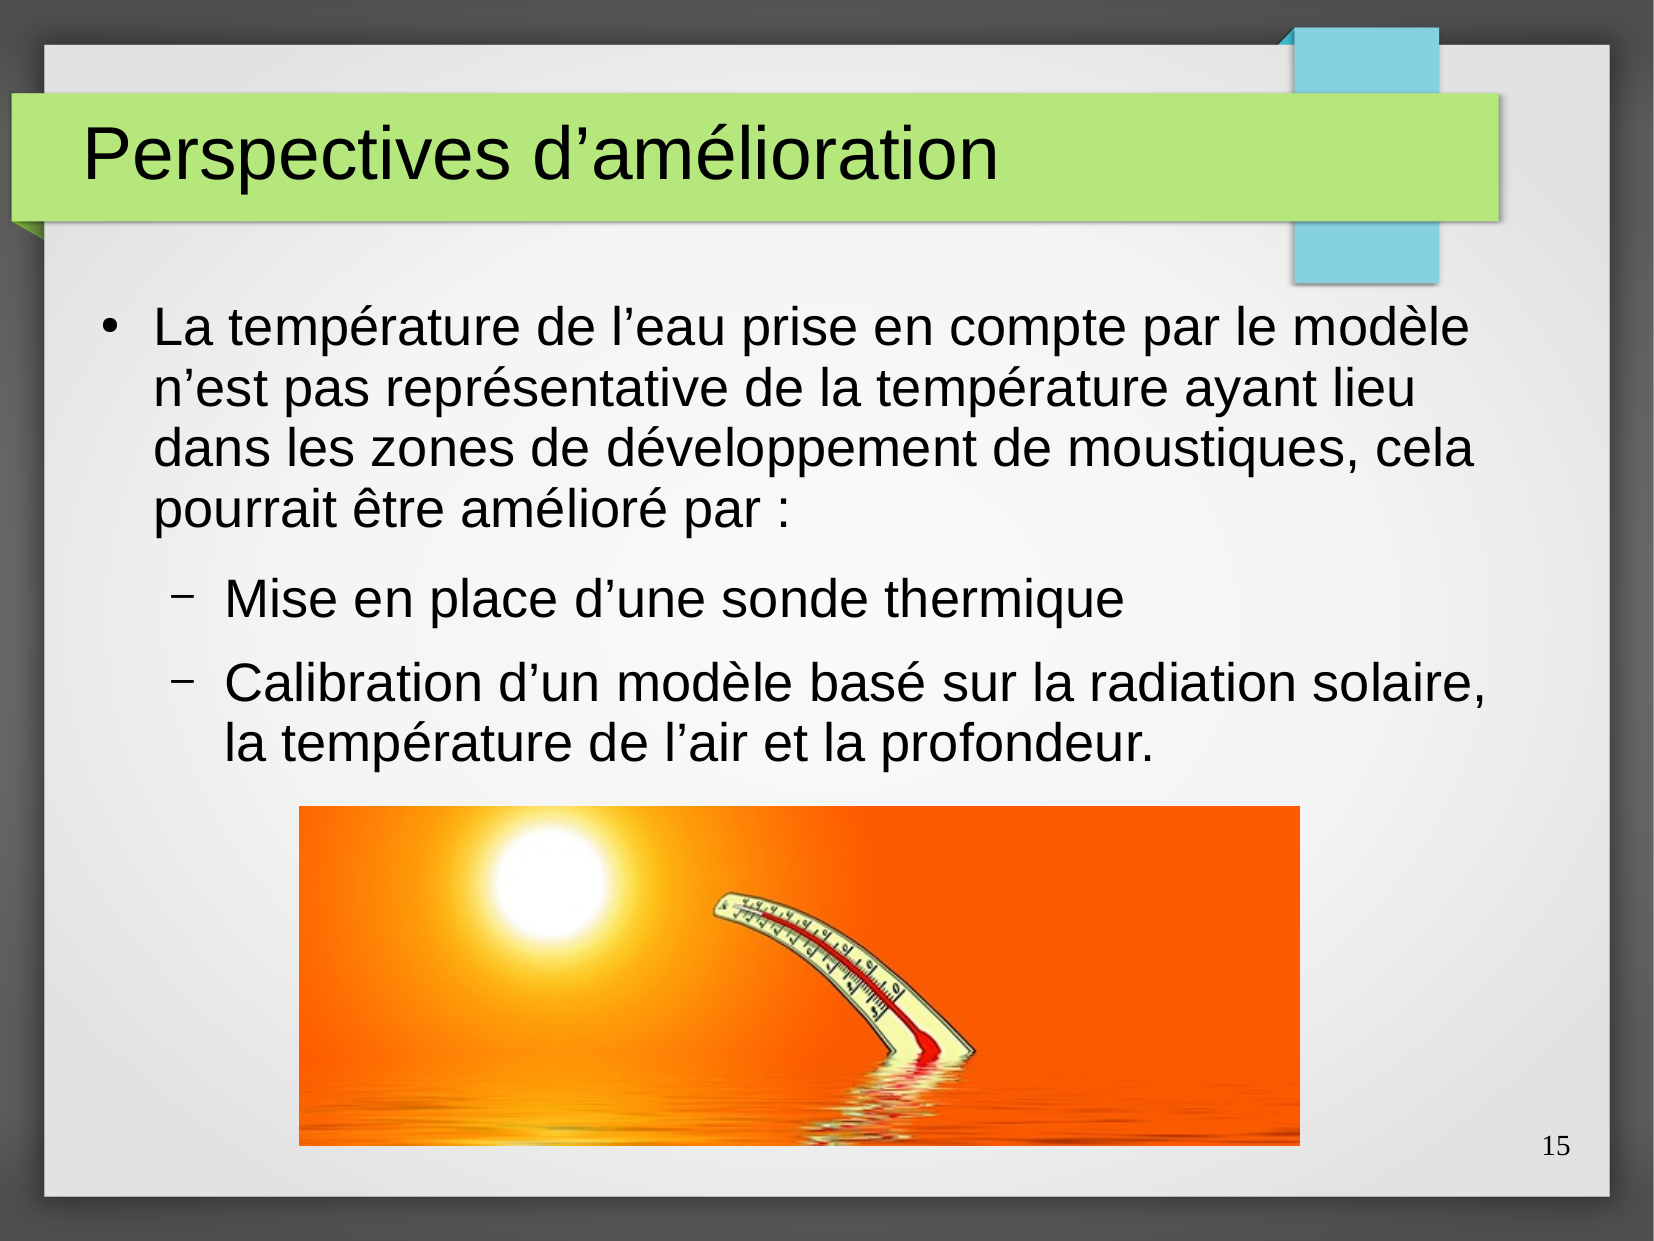

# Perspectives d’amélioration
La température de l’eau prise en compte par le modèle n’est pas représentative de la température ayant lieu dans les zones de développement de moustiques, cela pourrait être amélioré par :
Mise en place d’une sonde thermique
Calibration d’un modèle basé sur la radiation solaire, la température de l’air et la profondeur.
15